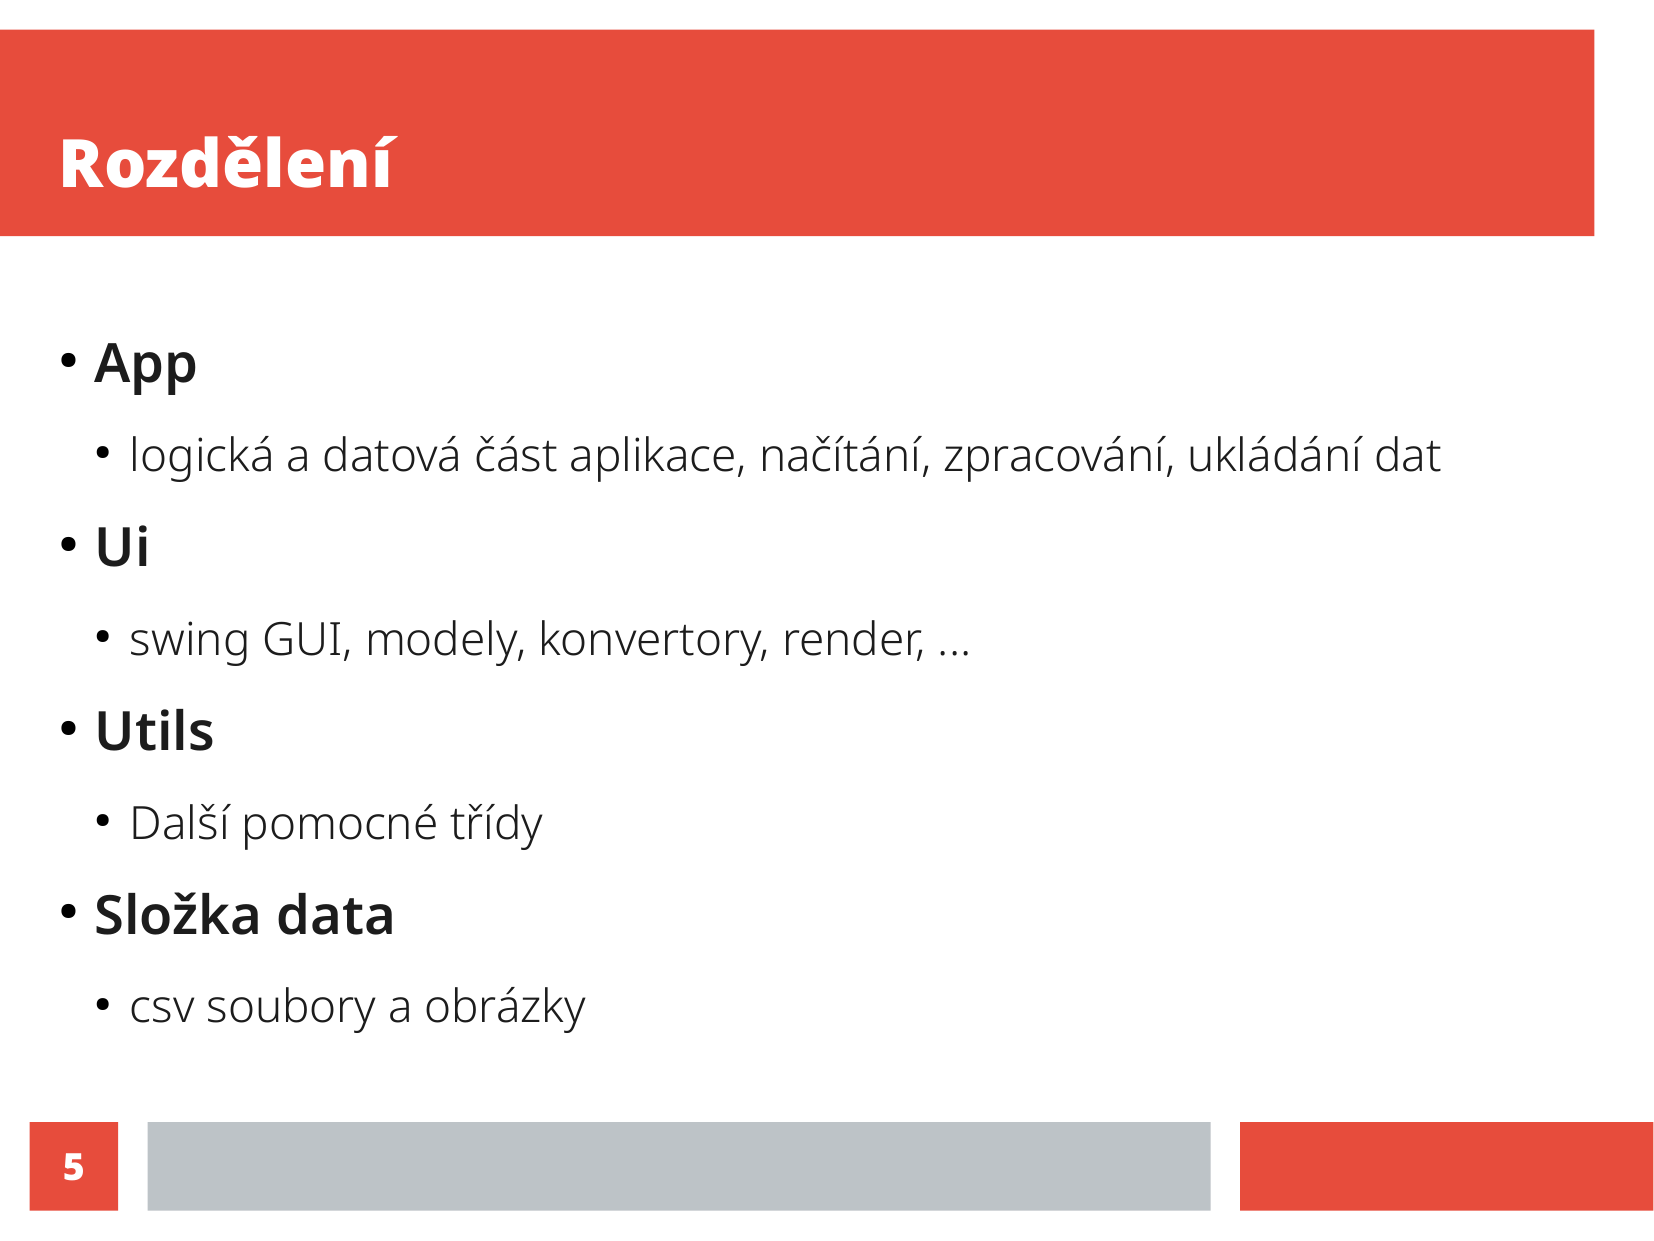

# Rozdělení
App
logická a datová část aplikace, načítání, zpracování, ukládání dat
Ui
swing GUI, modely, konvertory, render, ...
Utils
Další pomocné třídy
Složka data
csv soubory a obrázky
5